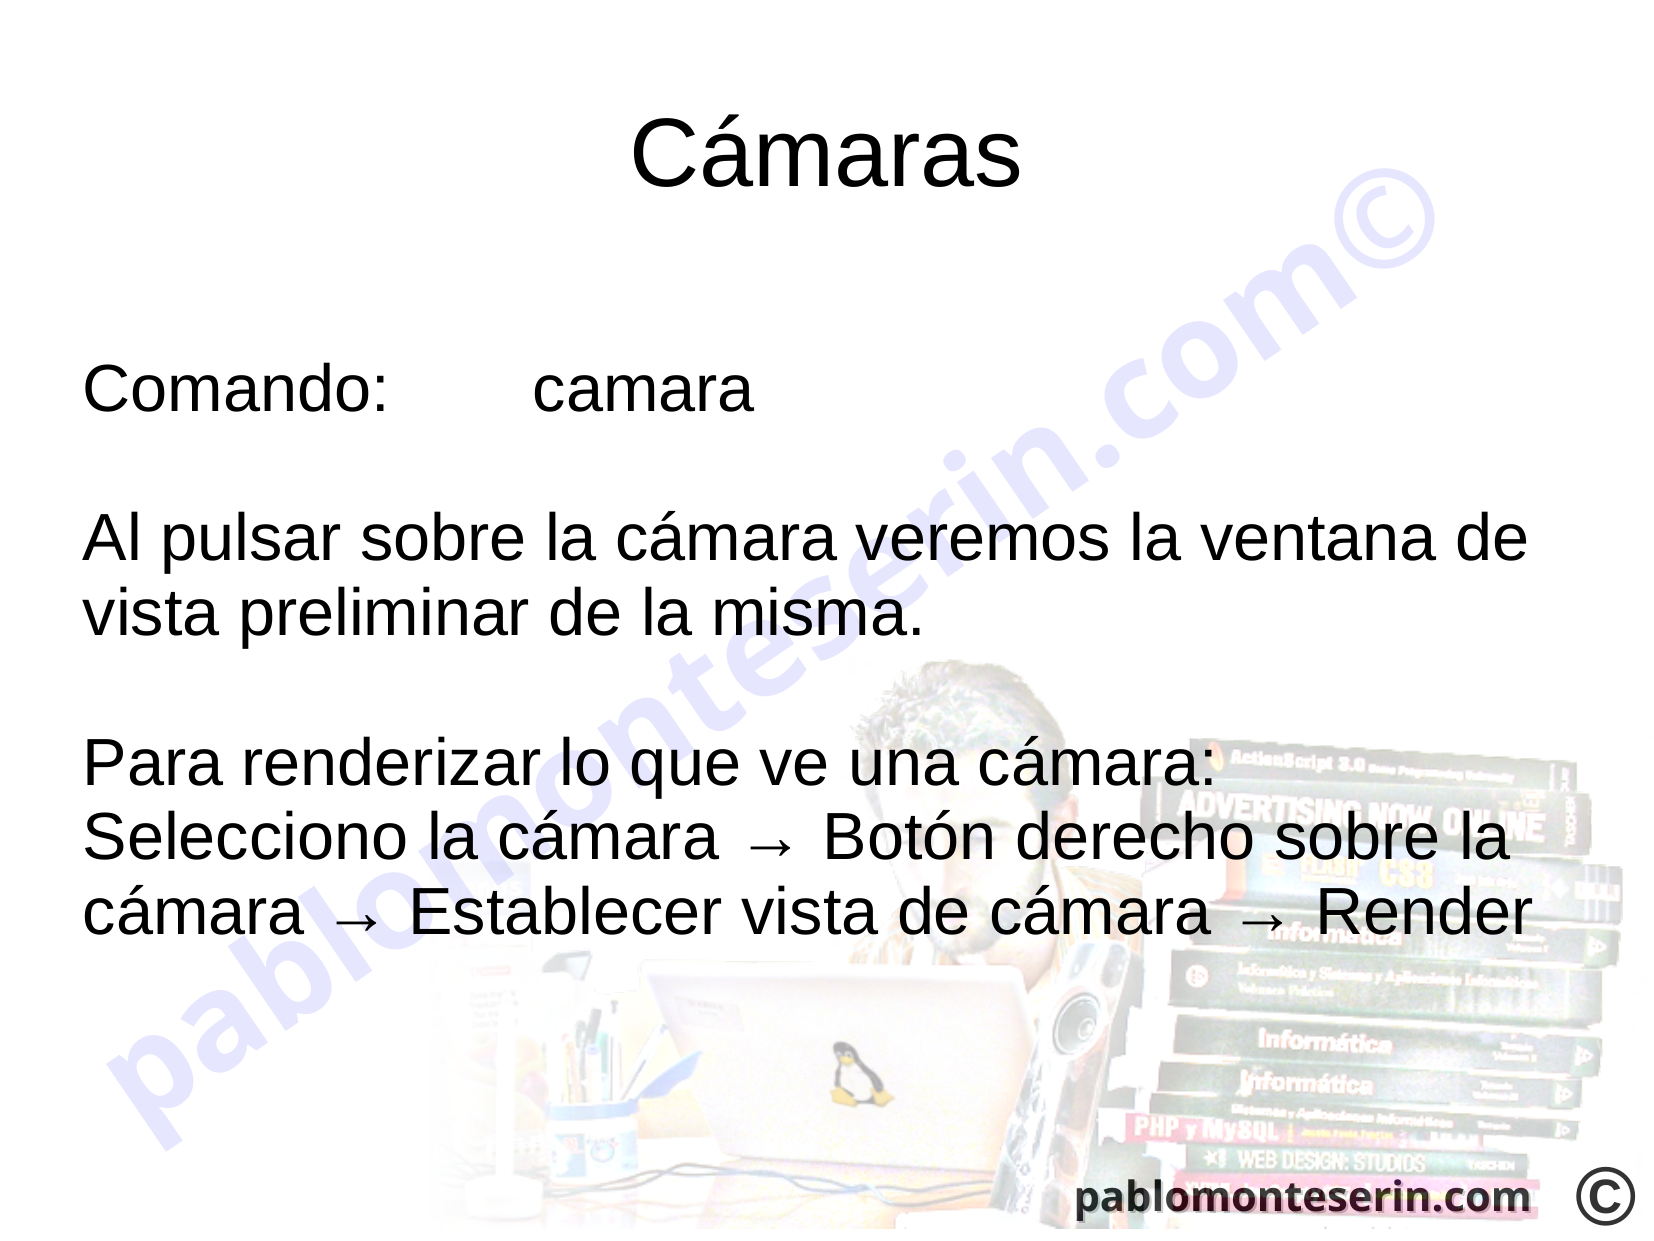

# Cámaras
Comando:		camara
Al pulsar sobre la cámara veremos la ventana de vista preliminar de la misma.
Para renderizar lo que ve una cámara:
Selecciono la cámara → Botón derecho sobre la cámara → Establecer vista de cámara → Render